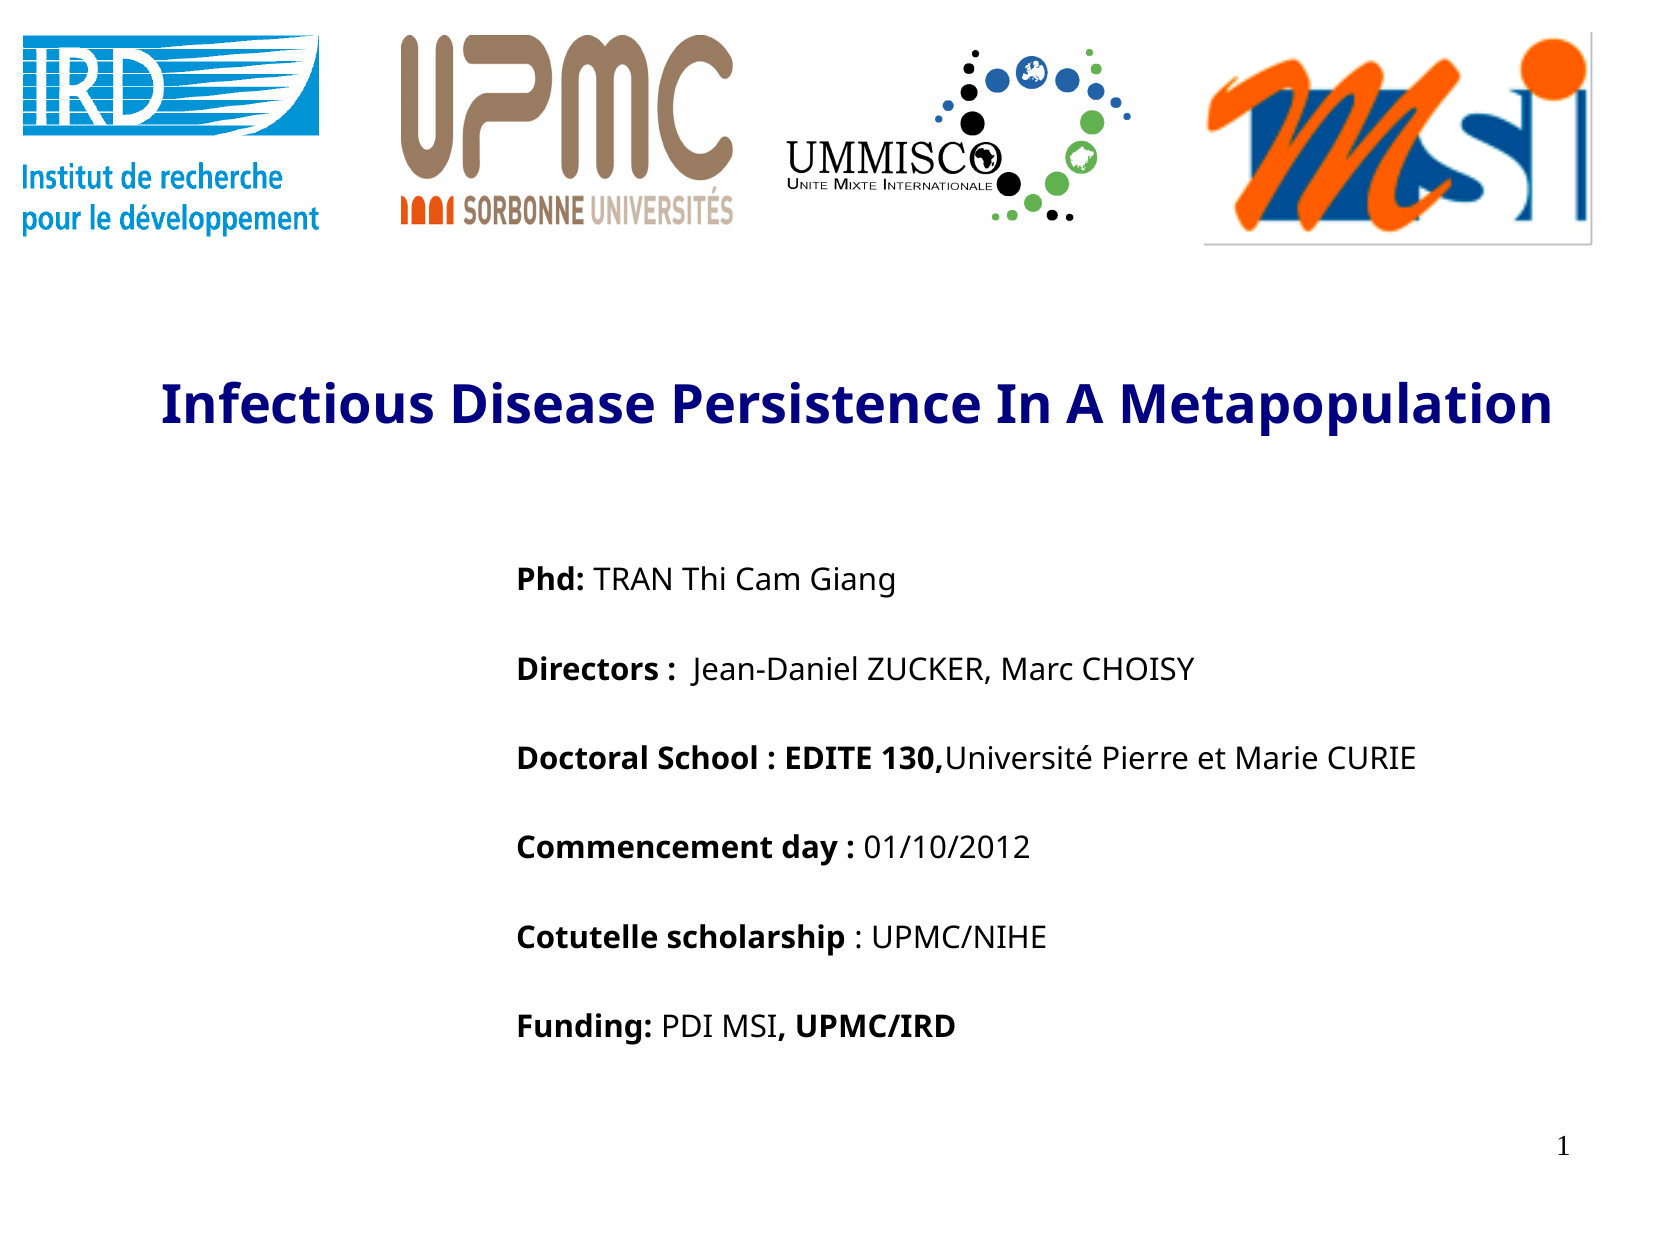

# Infectious Disease Persistence In A Metapopulation
Phd: TRAN Thi Cam Giang
Directors : Jean-Daniel ZUCKER, Marc CHOISY
Doctoral School : EDITE 130,Université Pierre et Marie CURIE
Commencement day : 01/10/2012
Cotutelle scholarship : UPMC/NIHE
Funding: PDI MSI, UPMC/IRD
1